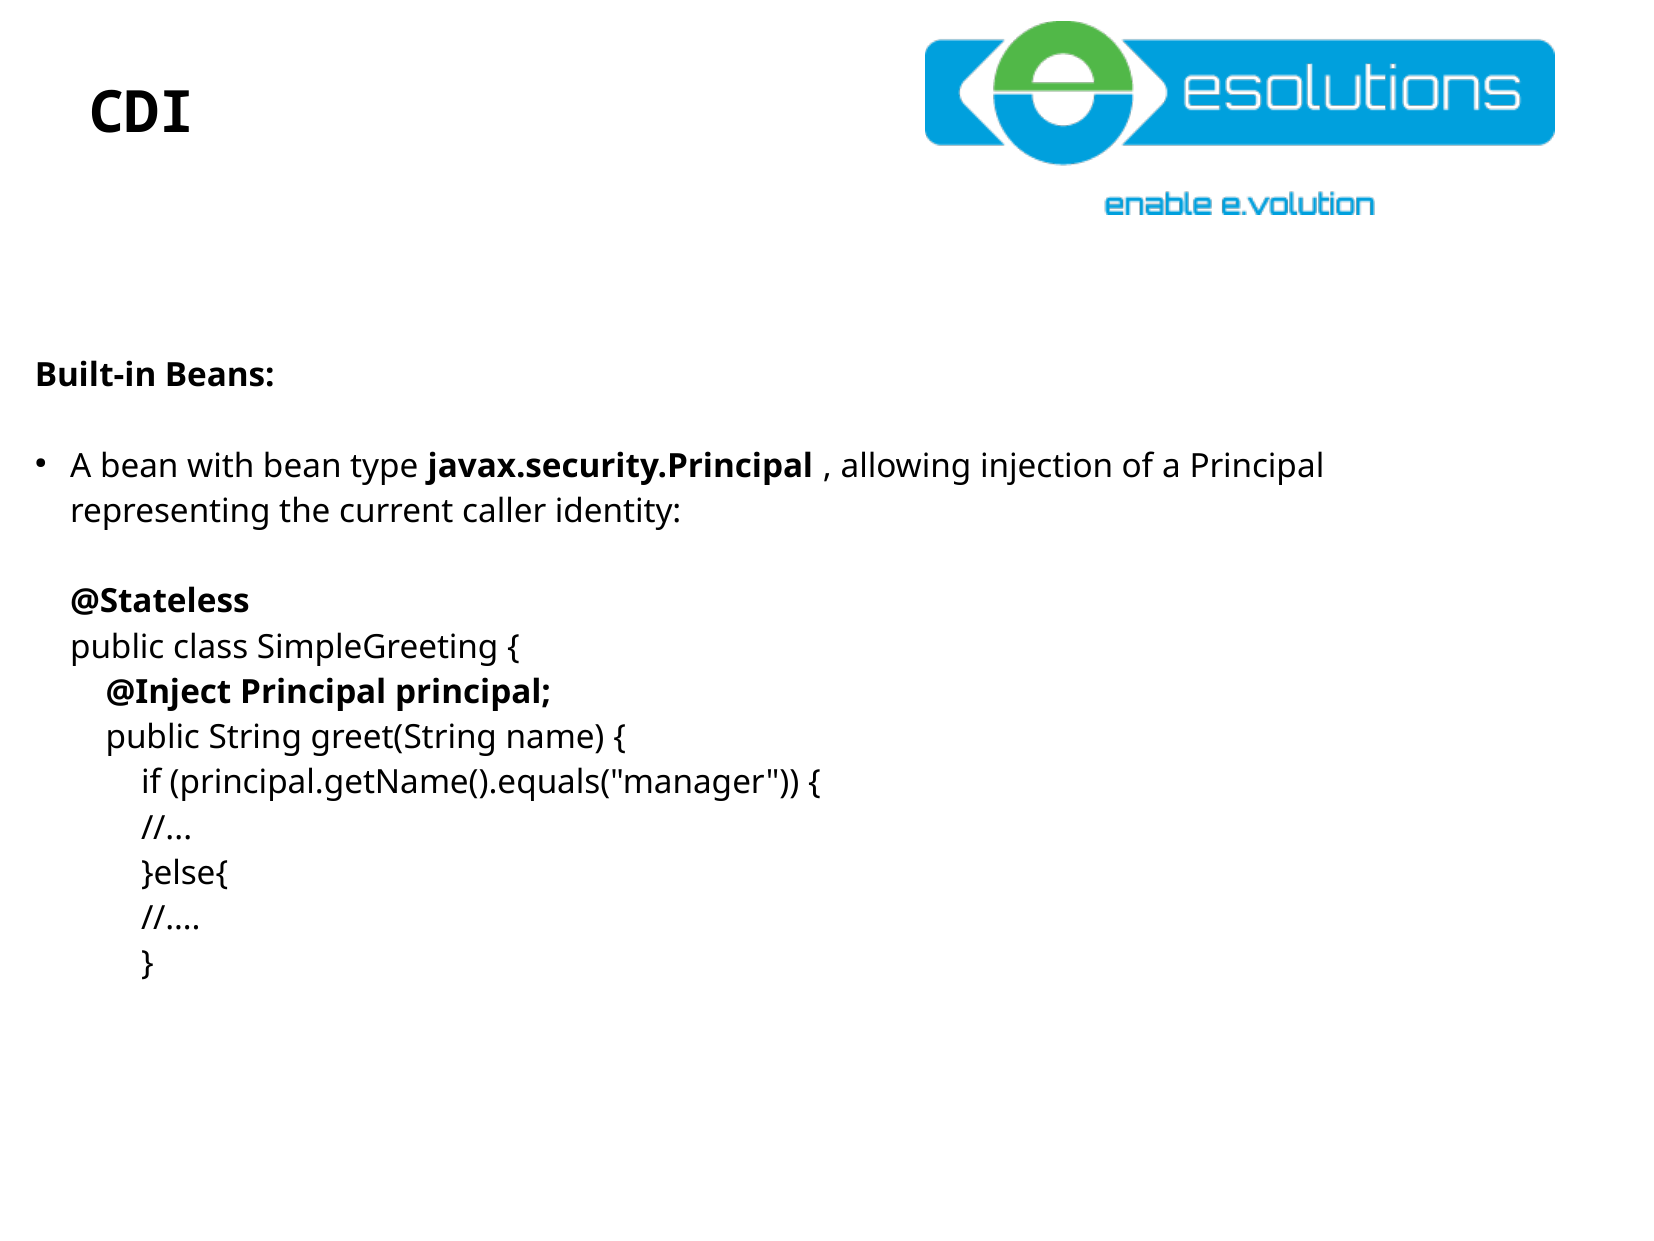

#
CDI
Built-in Beans:
A bean with bean type javax.security.Principal , allowing injection of a Principal representing the current caller identity:
@Stateless
public class SimpleGreeting {
@Inject Principal principal;
public String greet(String name) {
if (principal.getName().equals("manager")) {
//...
}else{
//….
}